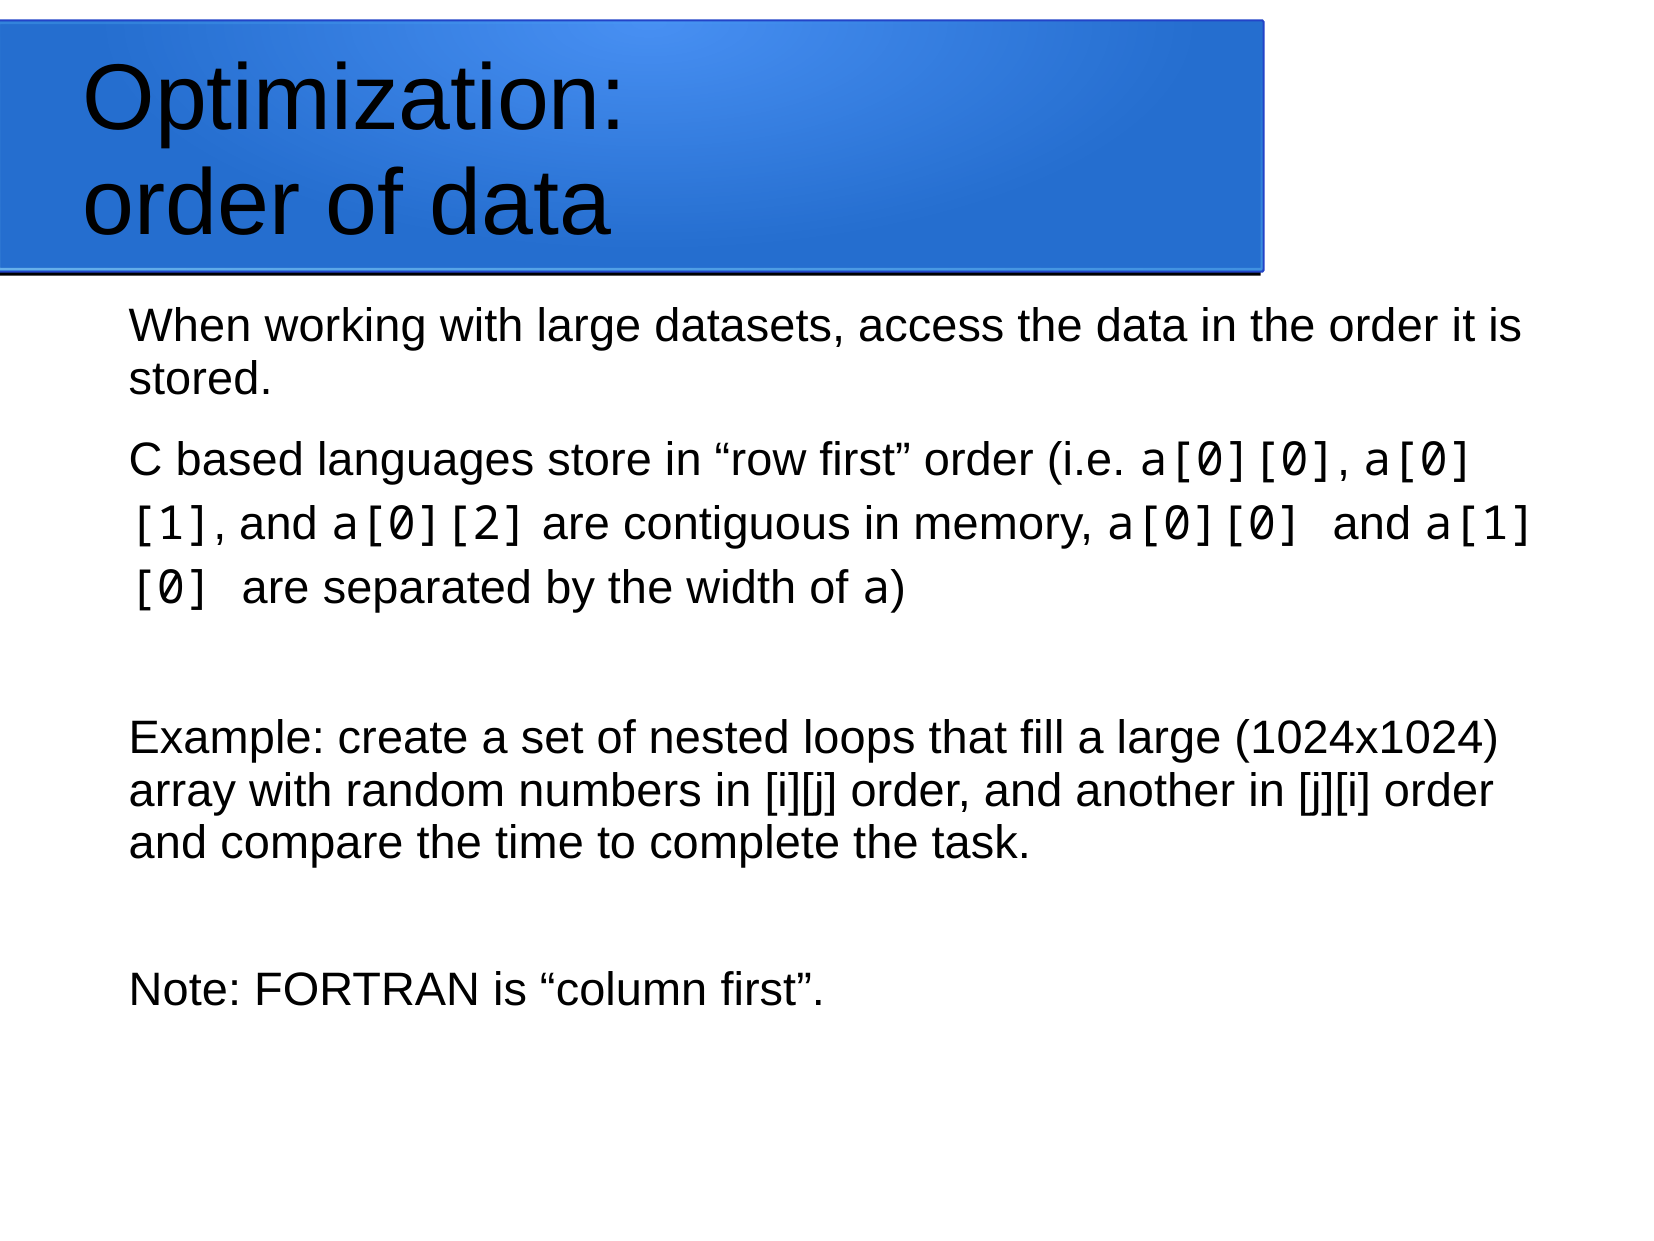

# Optimization: order of data
When working with large datasets, access the data in the order it is stored.
C based languages store in “row first” order (i.e. a[0][0], a[0][1], and a[0][2] are contiguous in memory, a[0][0] and a[1][0] are separated by the width of a)
Example: create a set of nested loops that fill a large (1024x1024) array with random numbers in [i][j] order, and another in [j][i] order and compare the time to complete the task.
Note: FORTRAN is “column first”.